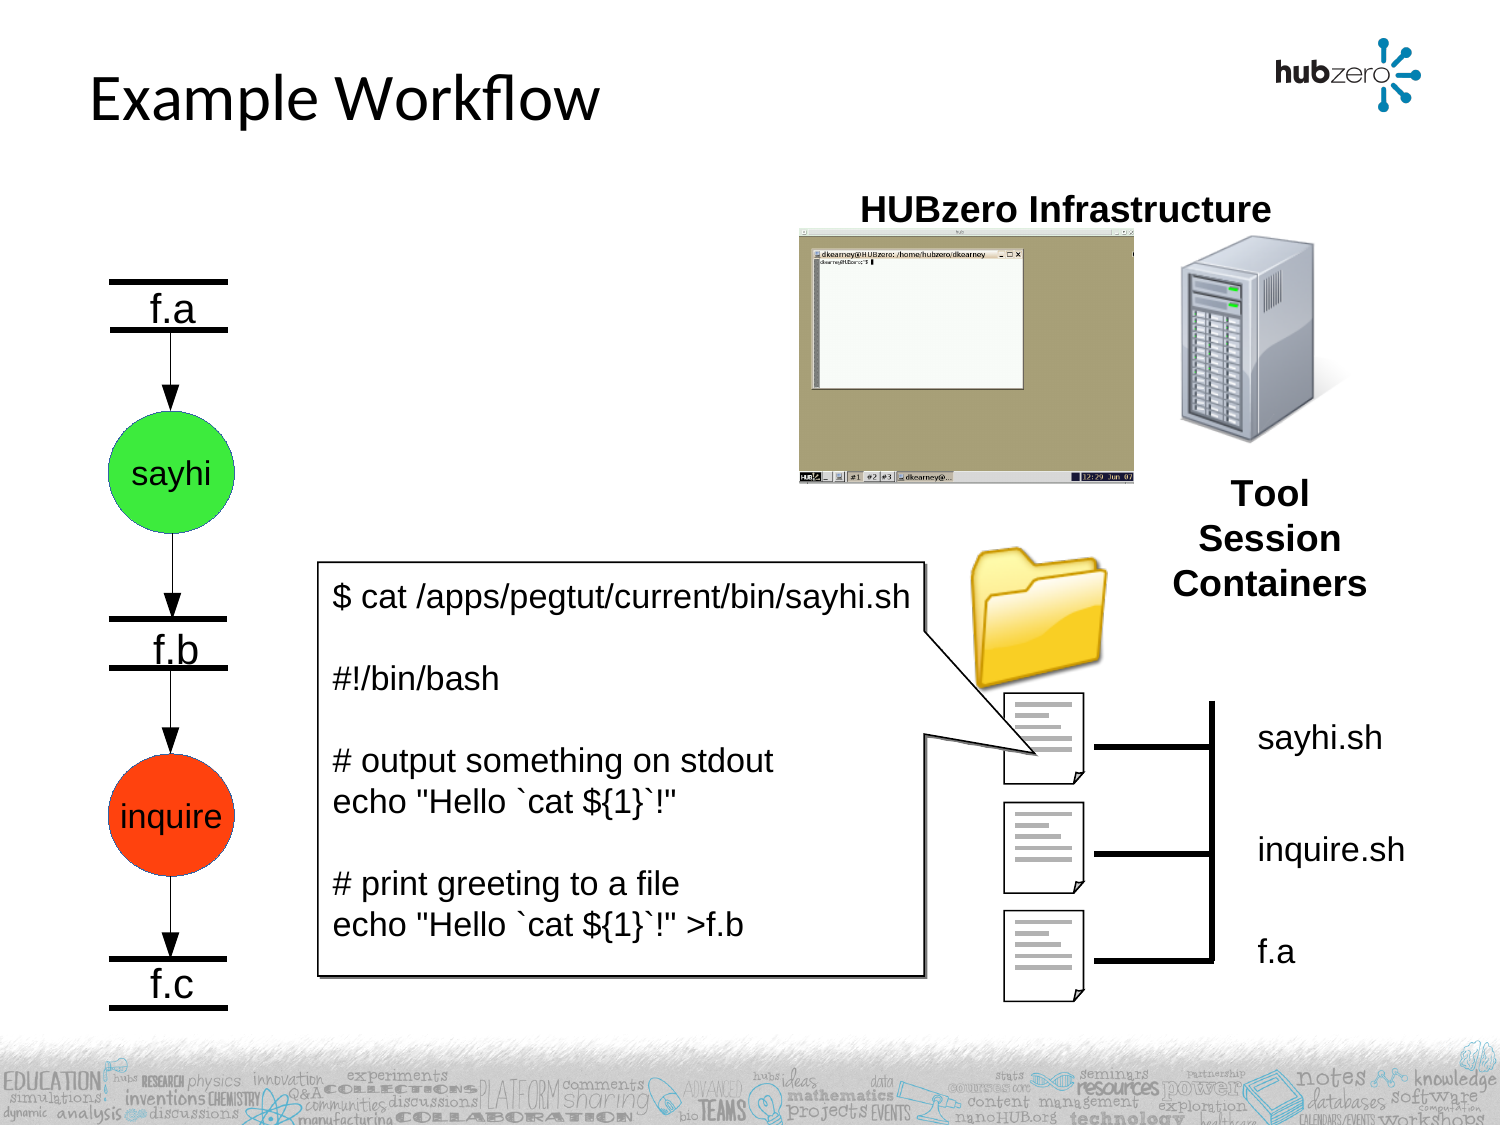

# Example Workflow
HUBzero Infrastructure
f.a
sayhi
Tool Session
Containers
$ cat /apps/pegtut/current/bin/sayhi.sh
#!/bin/bash
# output something on stdout
echo "Hello `cat ${1}`!"
# print greeting to a file
echo "Hello `cat ${1}`!" >f.b
f.b
sayhi.sh
inquire
inquire.sh
f.a
f.c